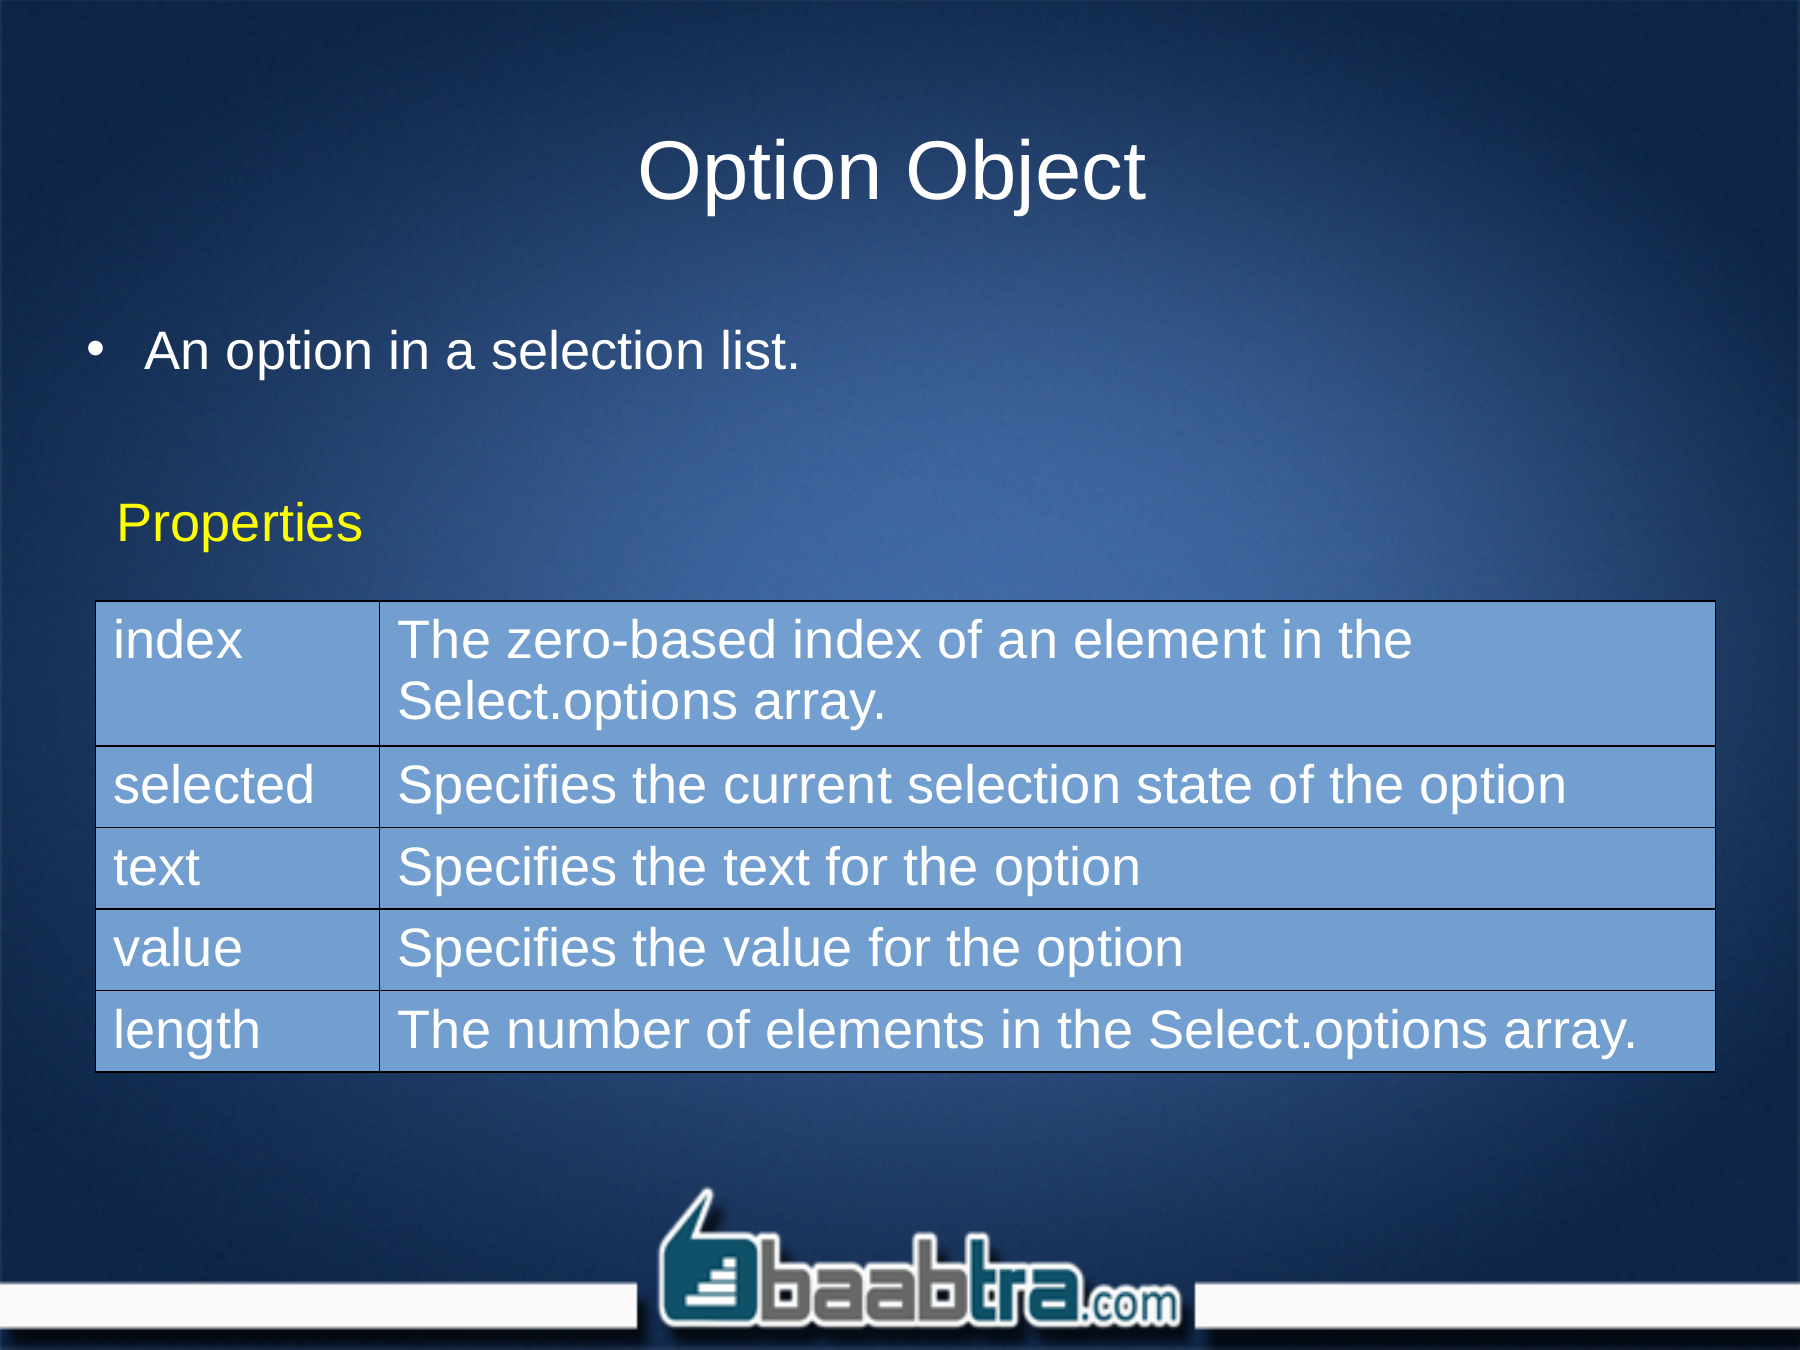

# Option Object
An option in a selection list.
Properties
| index | The zero-based index of an element in the Select.options array. |
| --- | --- |
| selected | Specifies the current selection state of the option |
| text | Specifies the text for the option |
| value | Specifies the value for the option |
| length | The number of elements in the Select.options array. |